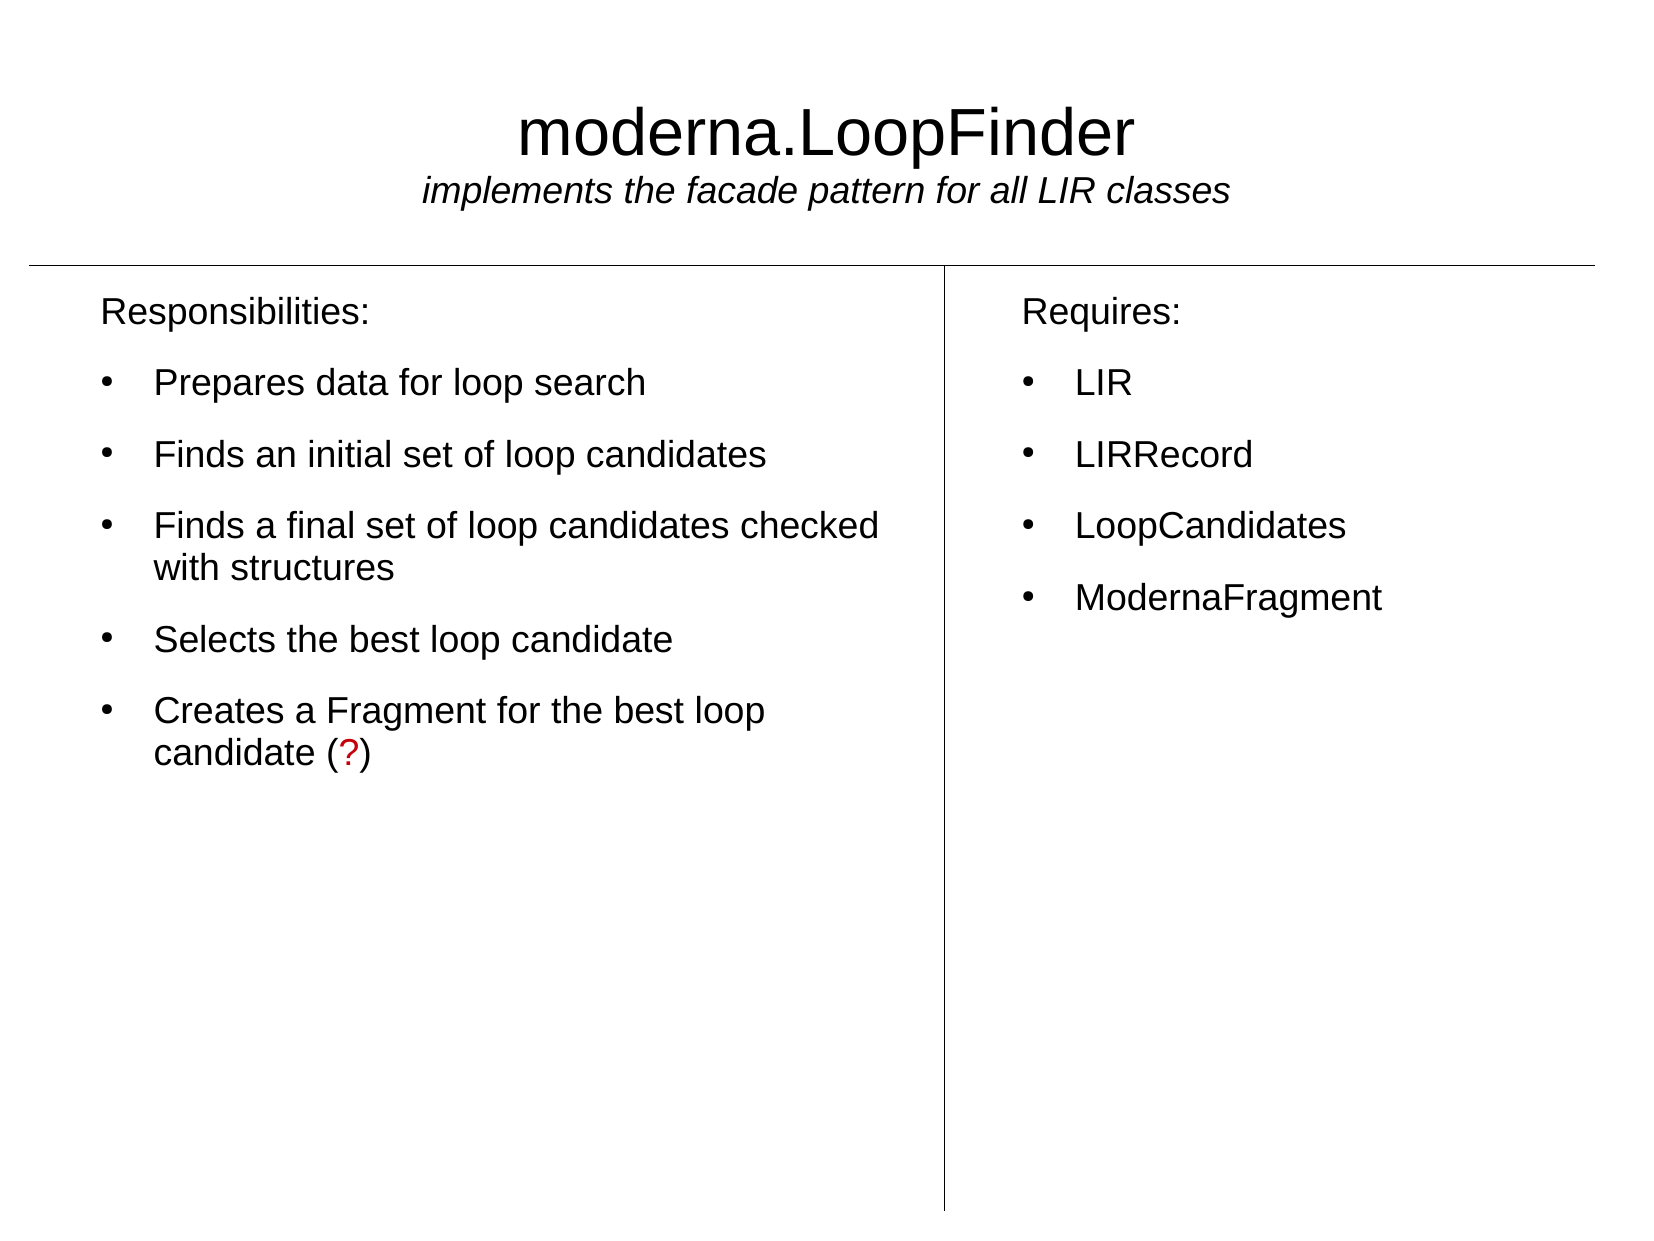

# moderna.LoopFinder implements the facade pattern for all LIR classes
Responsibilities:
Prepares data for loop search
Finds an initial set of loop candidates
Finds a final set of loop candidates checked with structures
Selects the best loop candidate
Creates a Fragment for the best loop candidate (?)
Requires:
LIR
LIRRecord
LoopCandidates
ModernaFragment